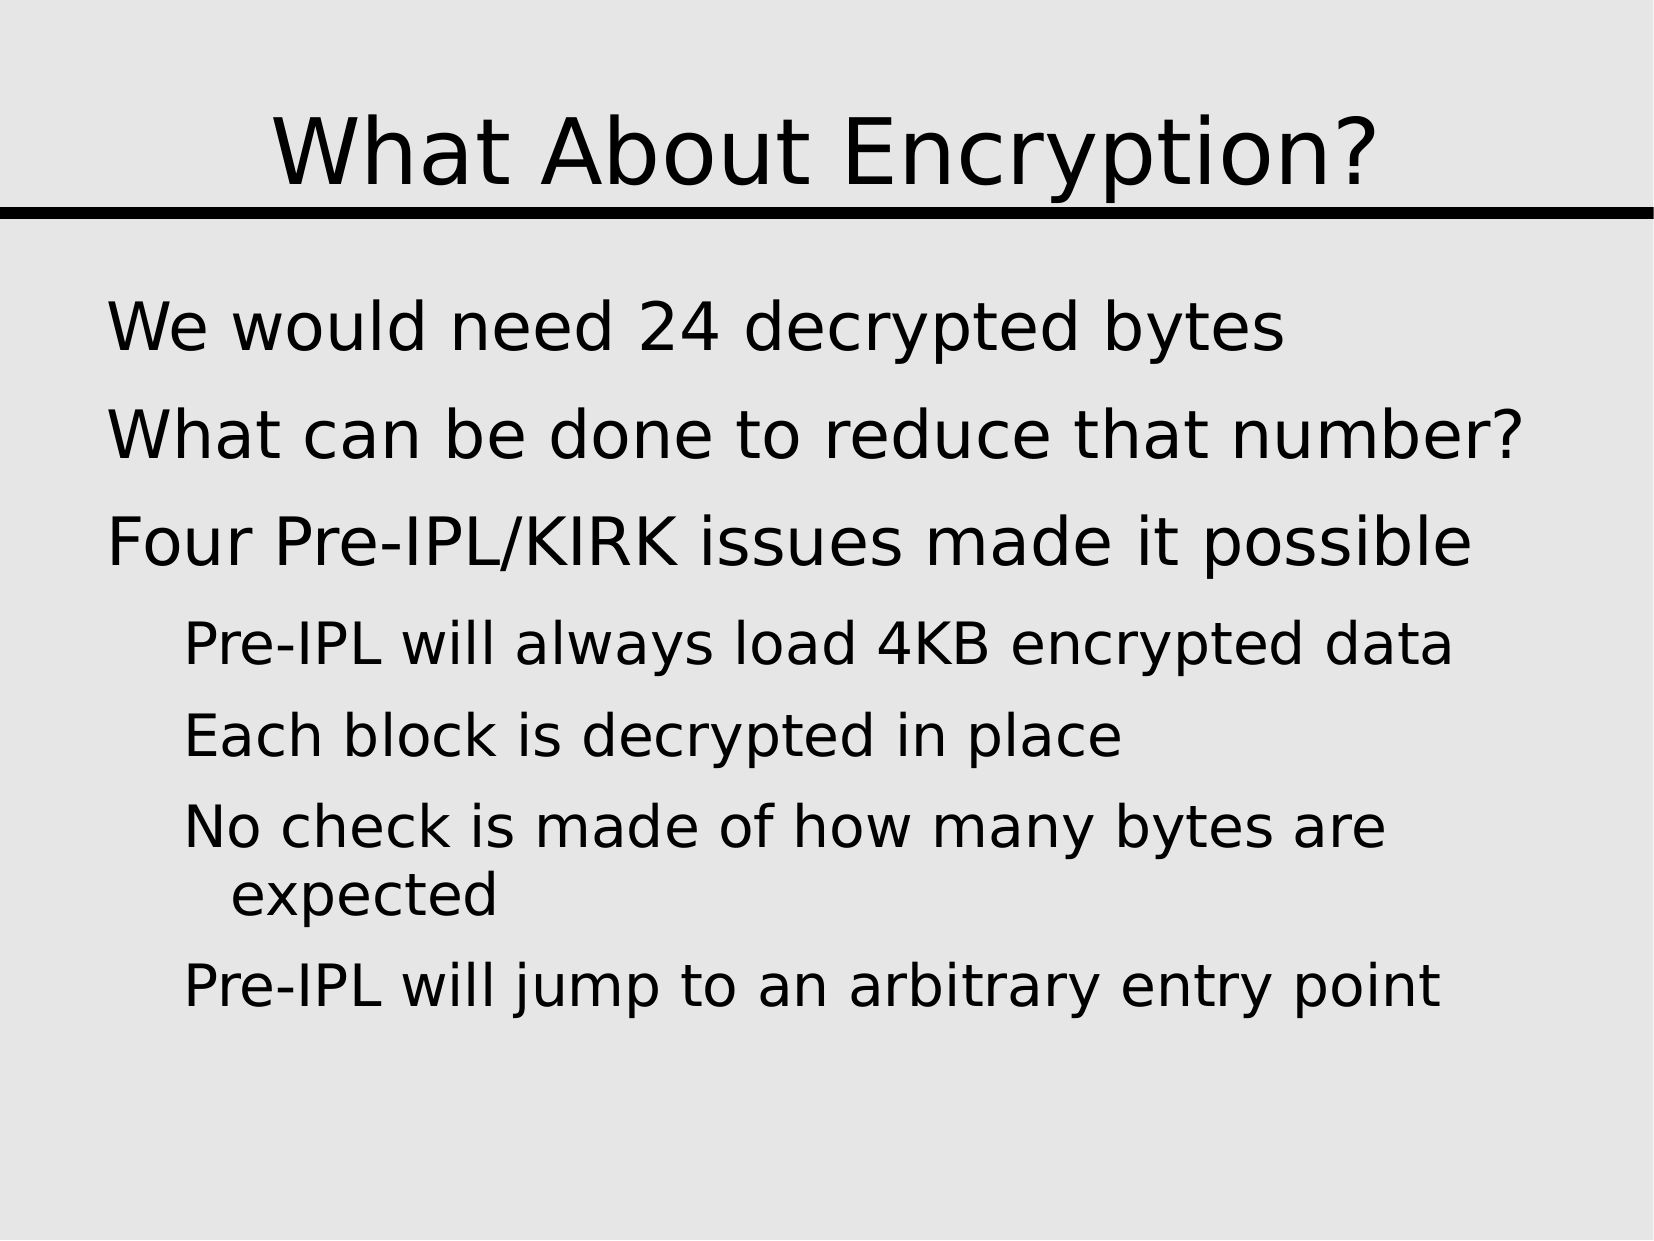

# What About Encryption?
We would need 24 decrypted bytes
What can be done to reduce that number?
Four Pre-IPL/KIRK issues made it possible
Pre-IPL will always load 4KB encrypted data
Each block is decrypted in place
No check is made of how many bytes are expected
Pre-IPL will jump to an arbitrary entry point